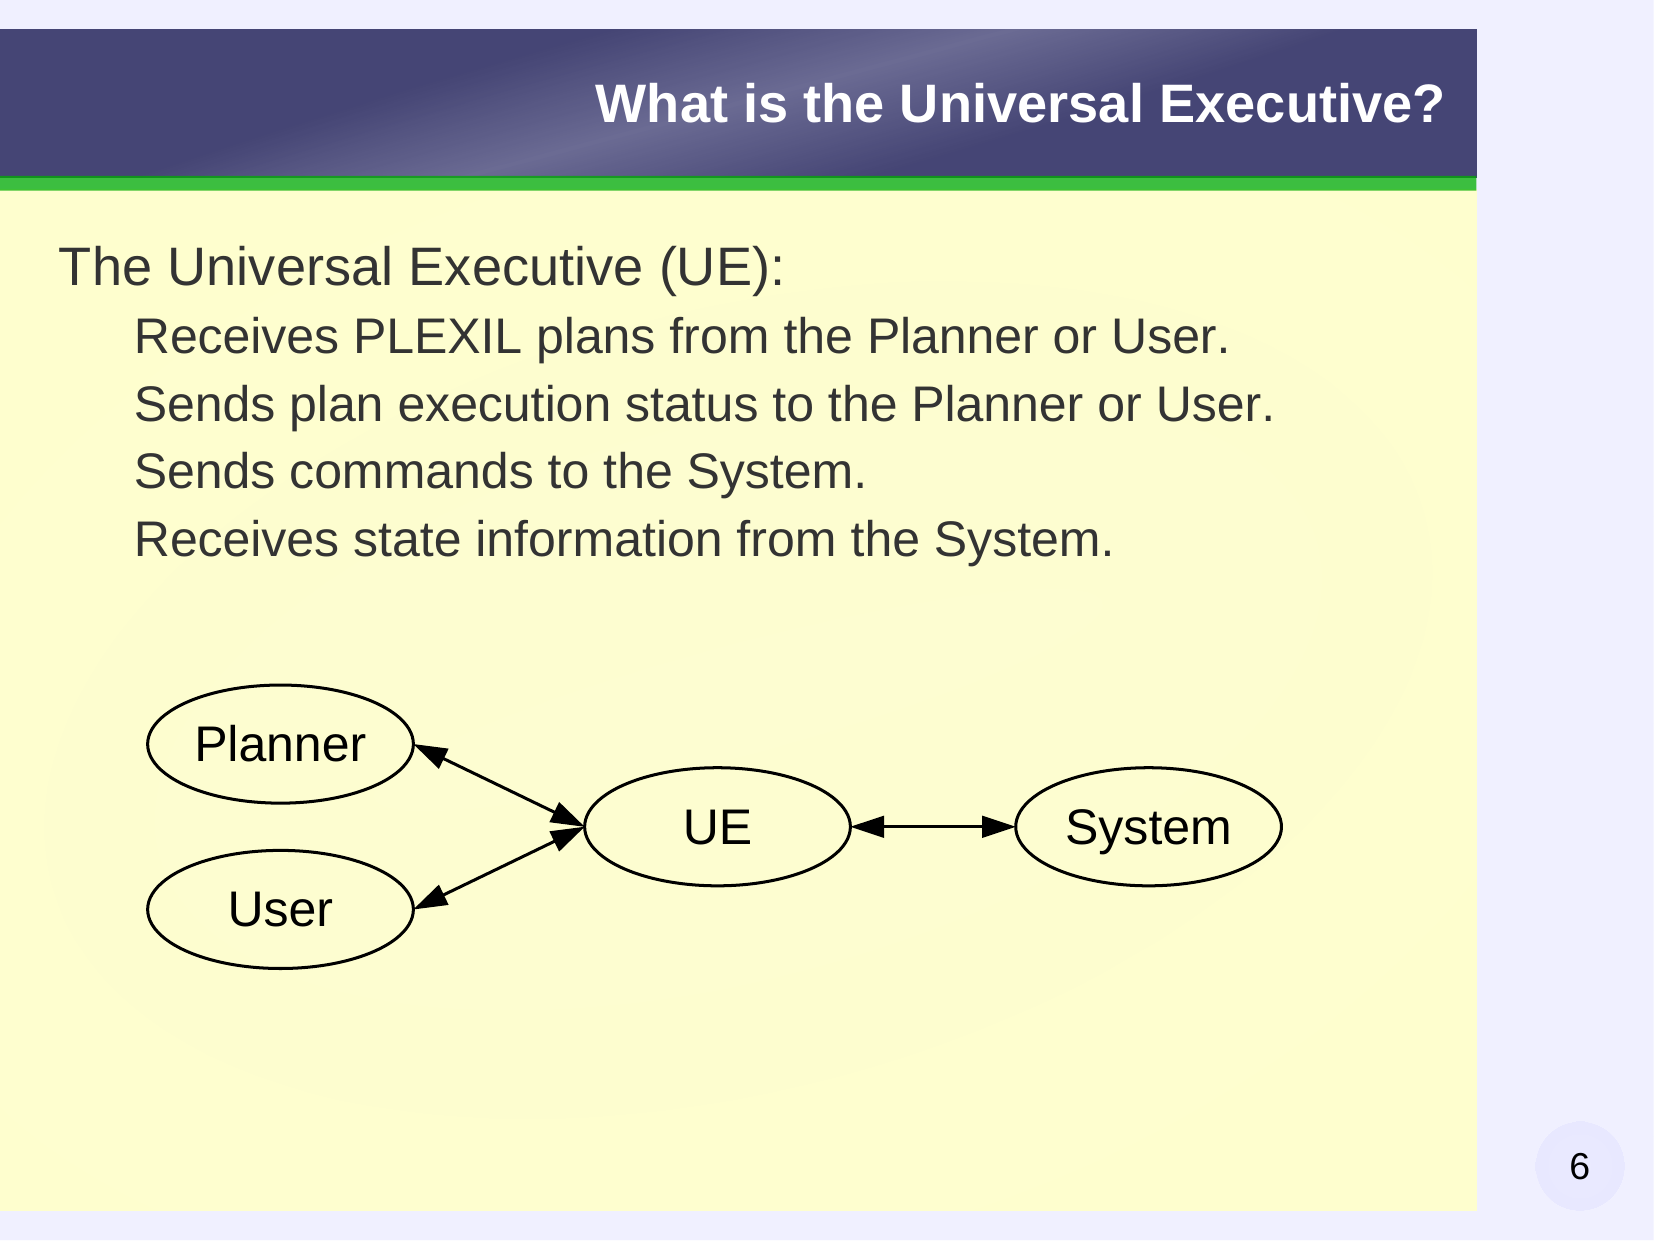

# What is the Universal Executive?
The Universal Executive (UE):
Receives PLEXIL plans from the Planner or User.
Sends plan execution status to the Planner or User.
Sends commands to the System.
Receives state information from the System.
Planner
UE
System
User